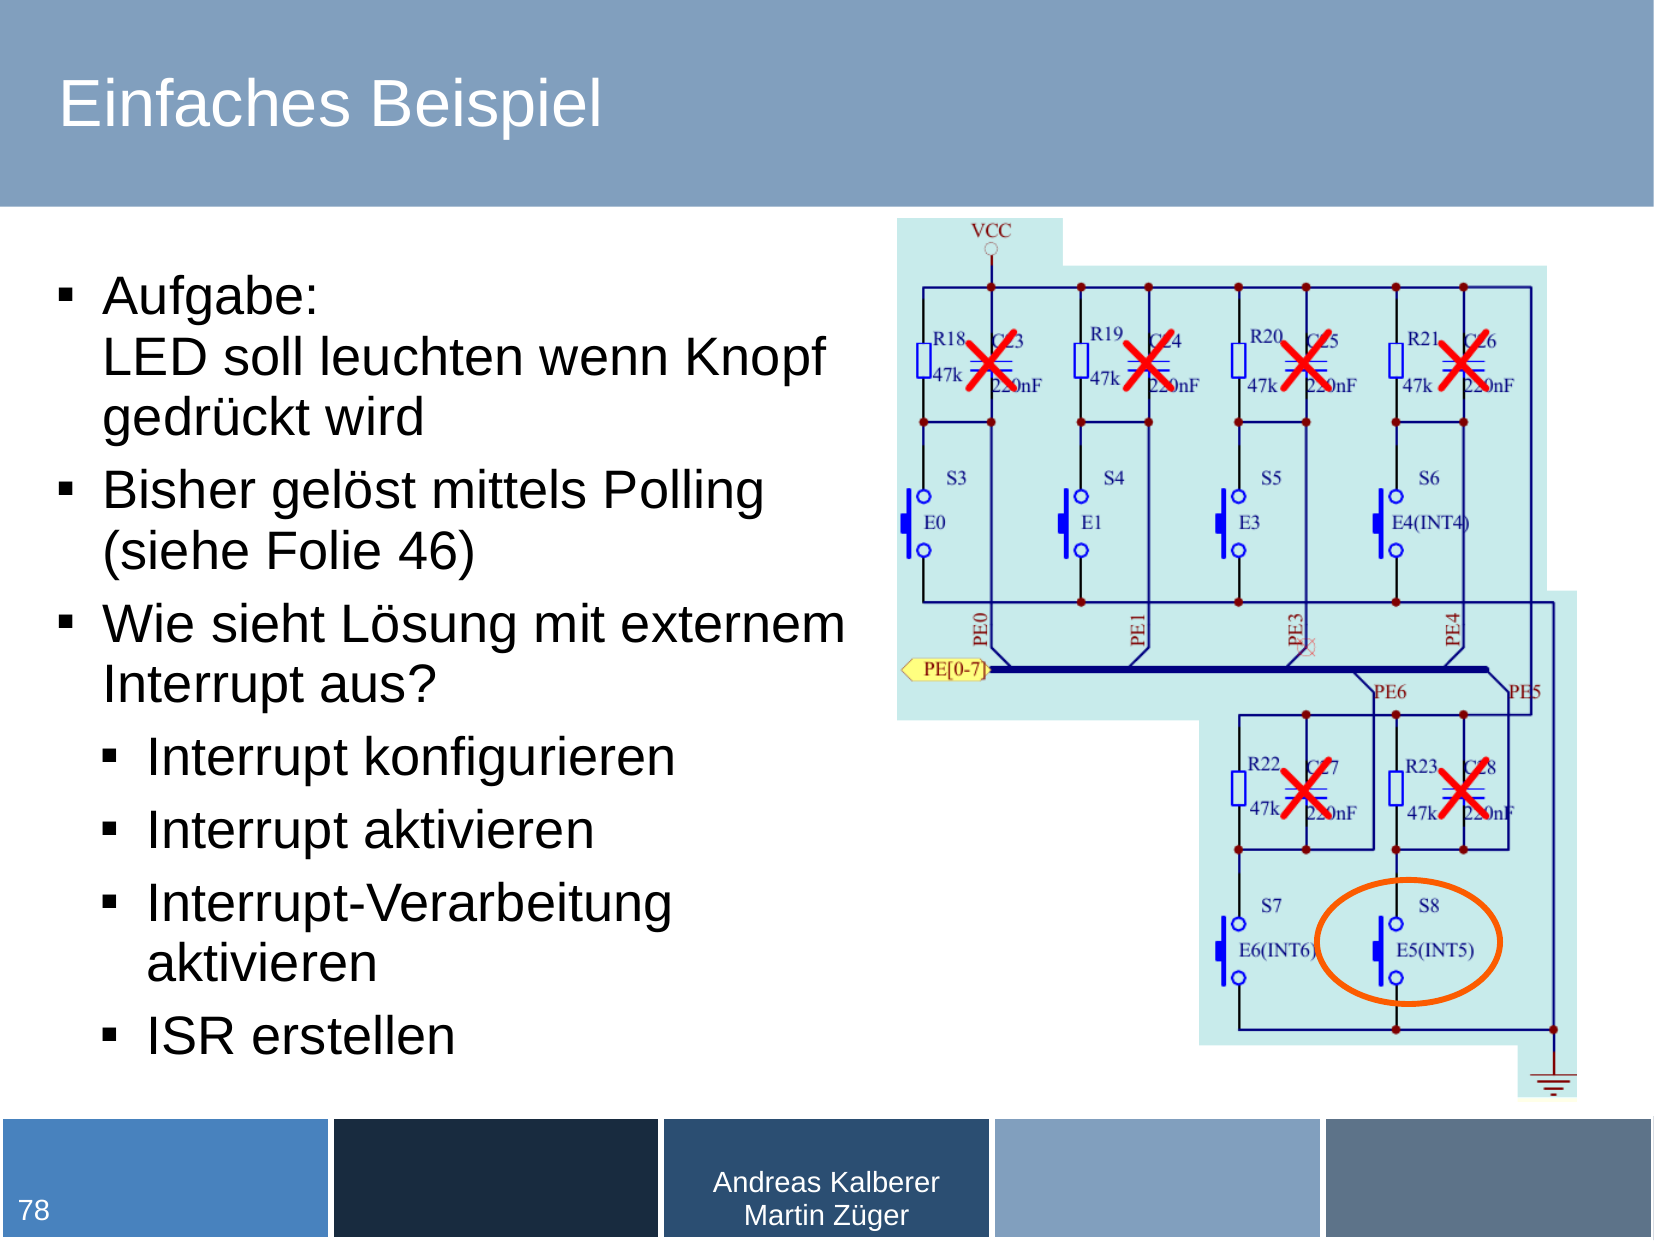

# Einfaches Beispiel
Aufgabe:
LED soll leuchten wenn Knopf gedrückt wird
Bisher gelöst mittels Polling
(siehe Folie 46)
Wie sieht Lösung mit externem Interrupt aus?
Interrupt konfigurieren
Interrupt aktivieren
Interrupt-Verarbeitung aktivieren
ISR erstellen
LibreOffice Productivity Suite
78